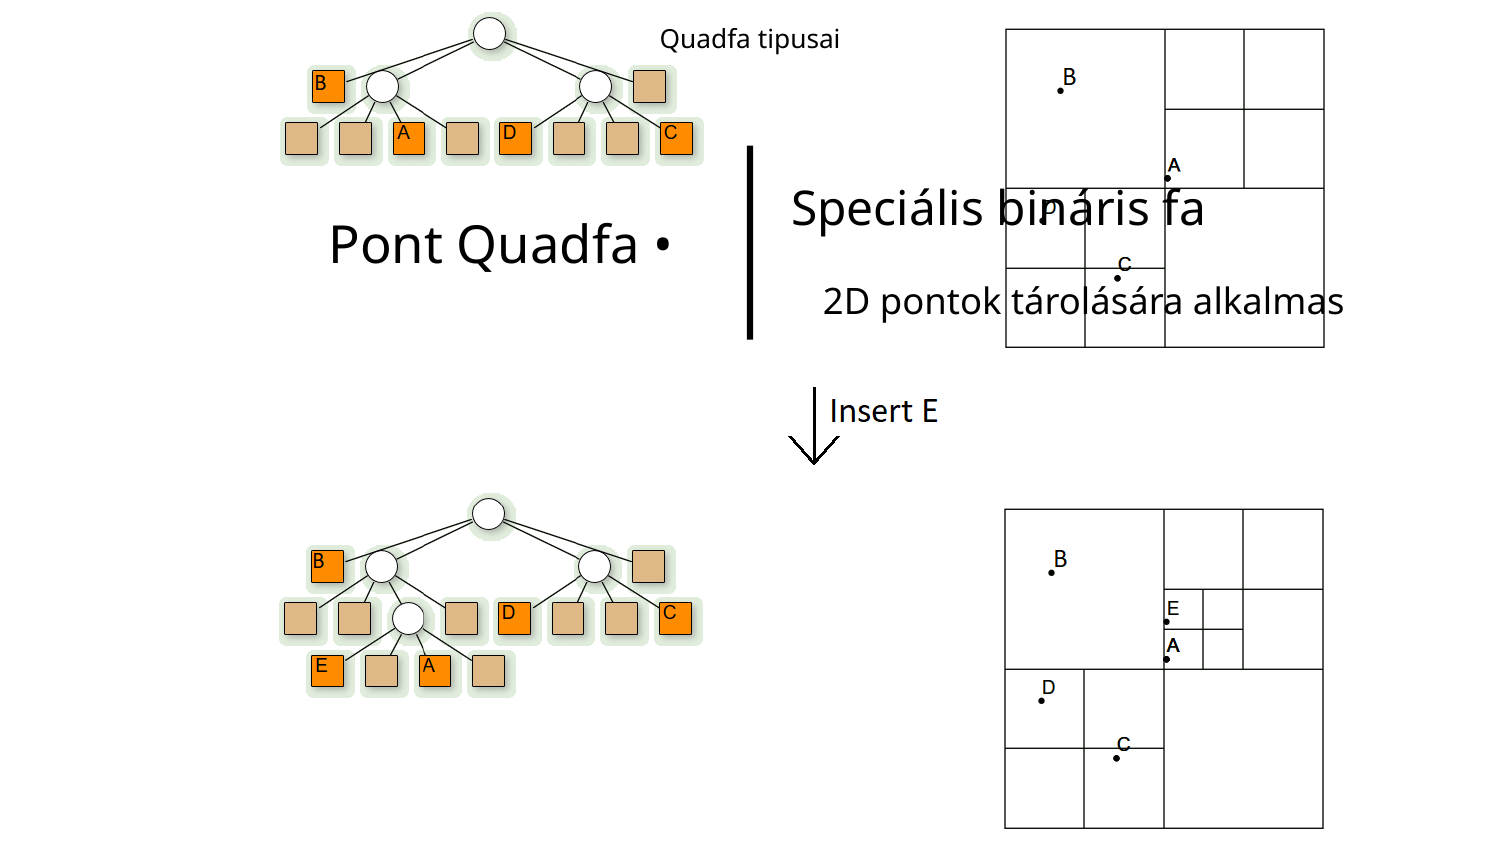

# Quadfa tipusai
Speciális bináris fa
Pont Quadfa •
2D pontok tárolására alkalmas